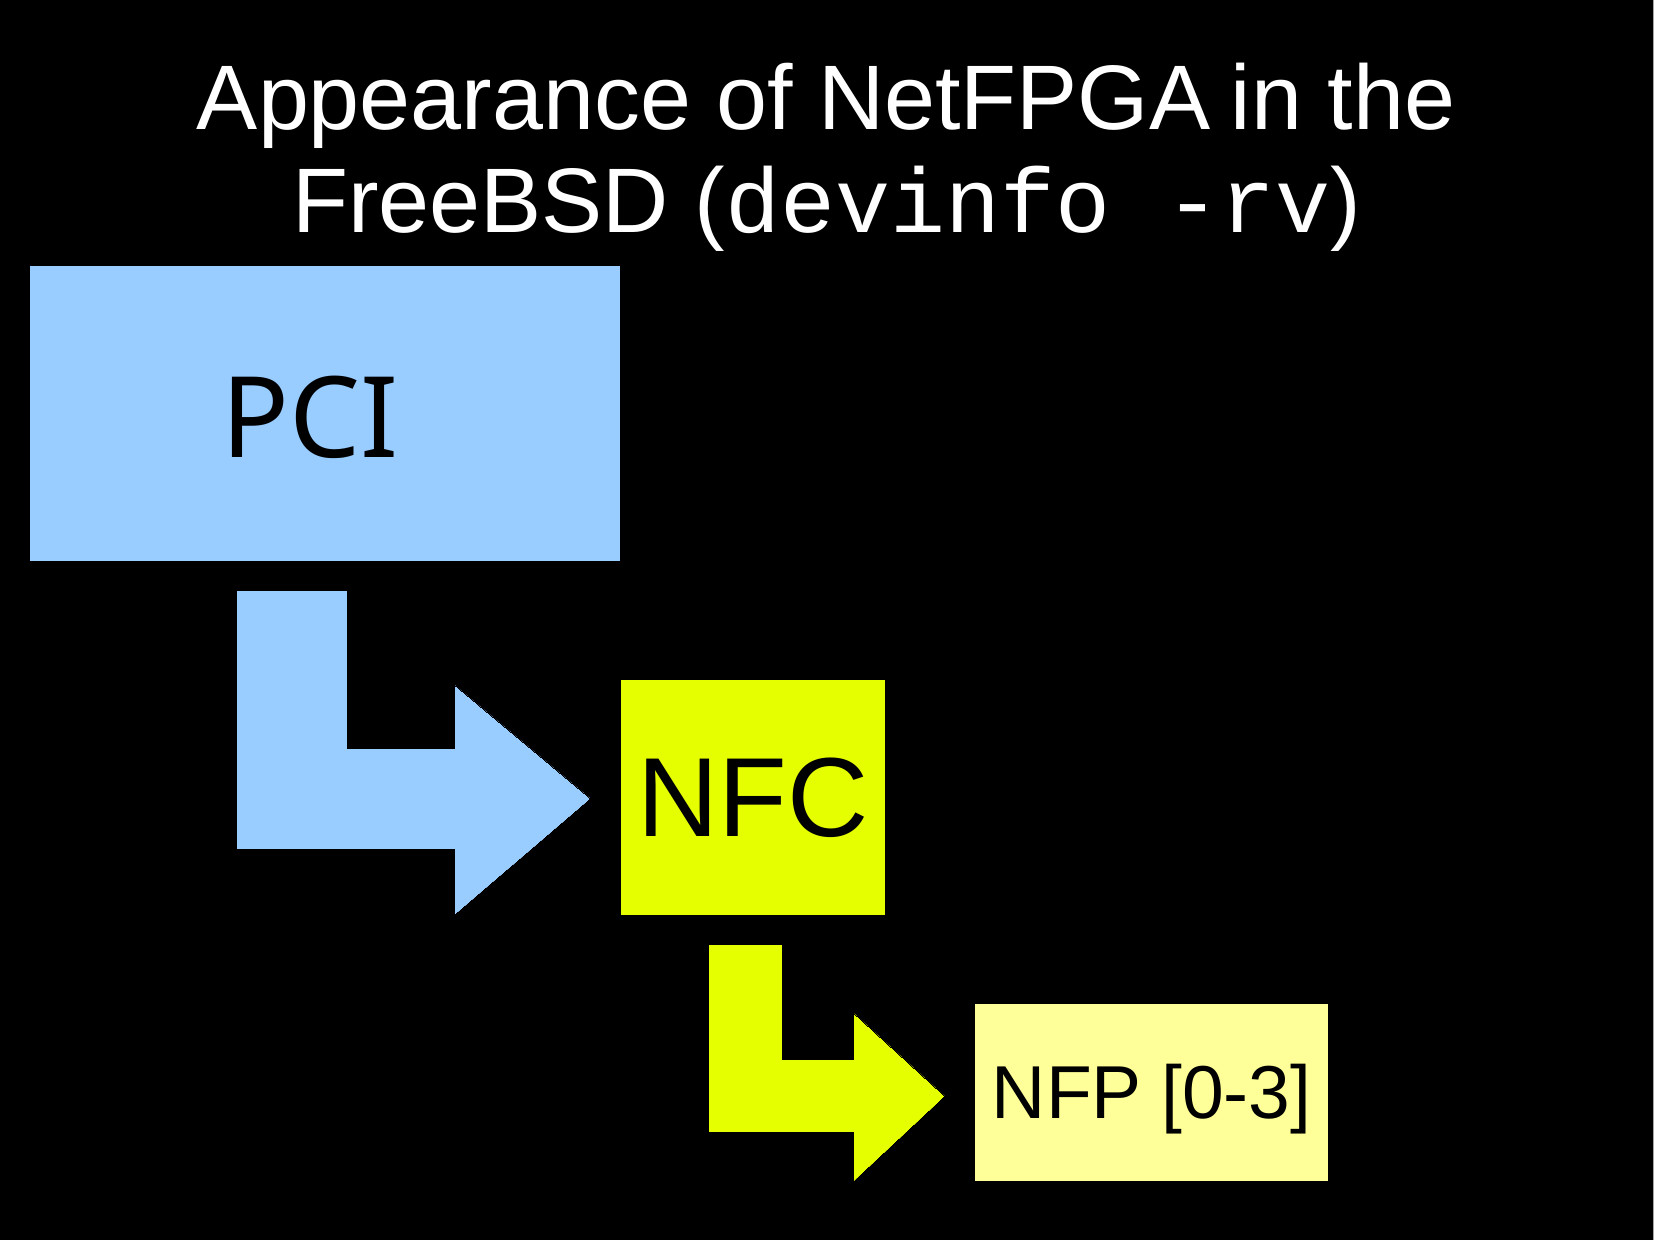

# Appearance of NetFPGA in the FreeBSD (devinfo -rv)
PCI
NFC
NFP [0-3]